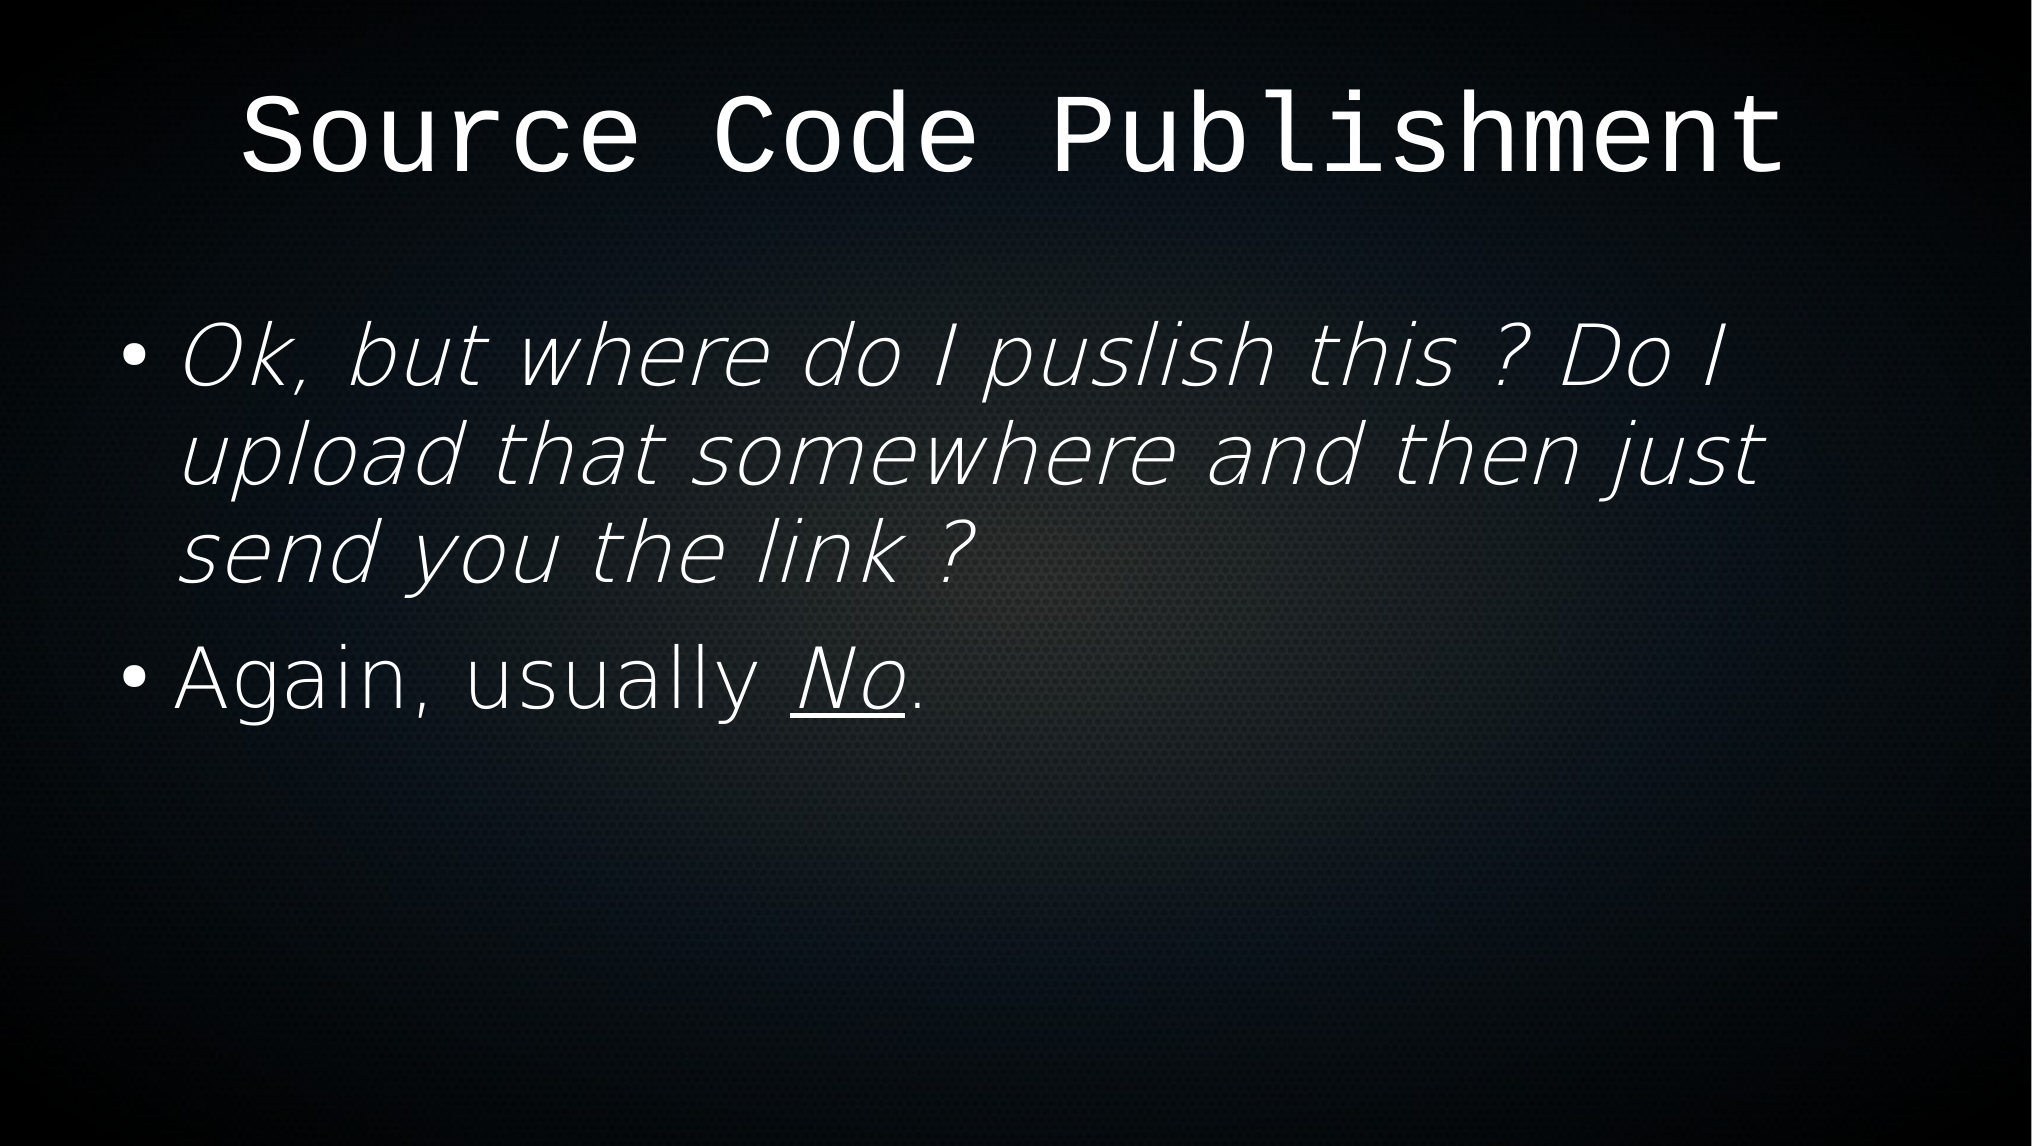

# Source Code Publishment
Ok, but where do I puslish this ? Do I upload that somewhere and then just send you the link ?
Again, usually No.